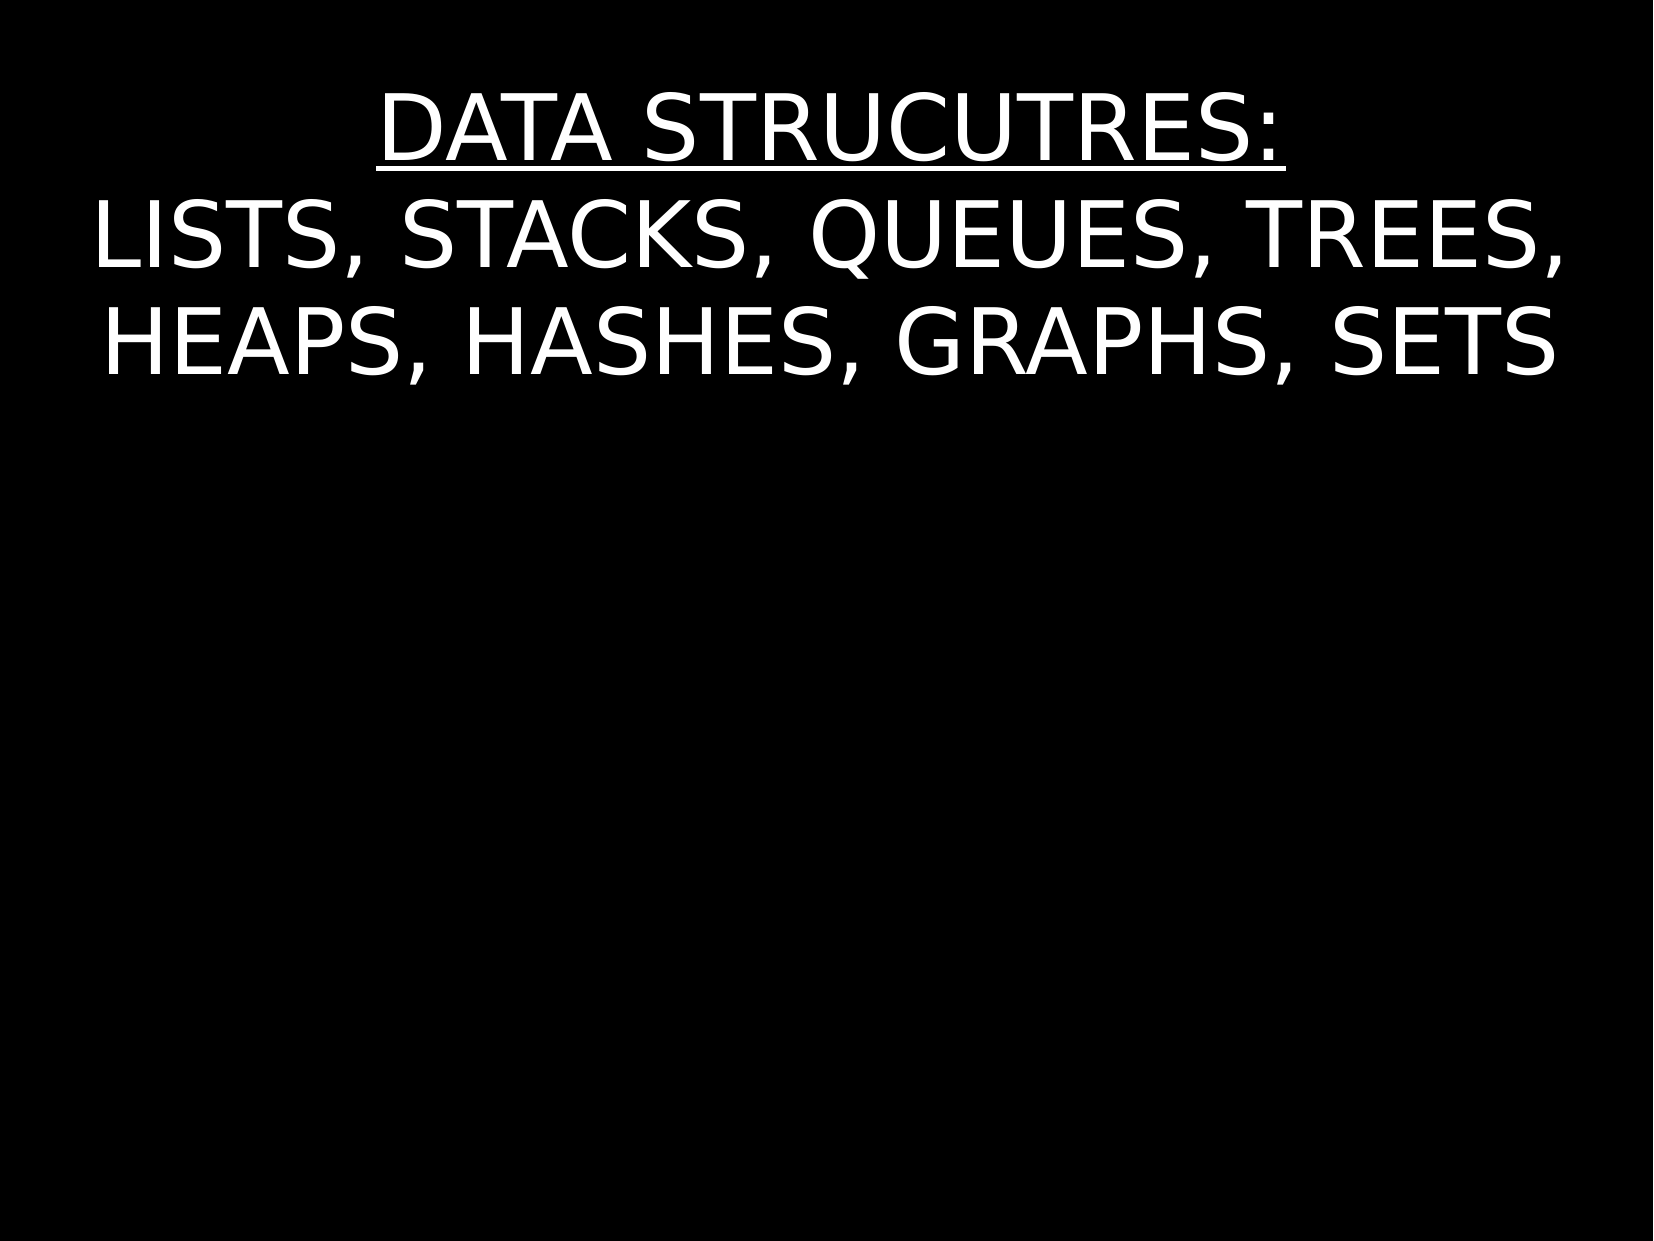

# DATA STRUCUTRES: LISTS, STACKS, QUEUES, TREES, HEAPS, HASHES, GRAPHS, SETS